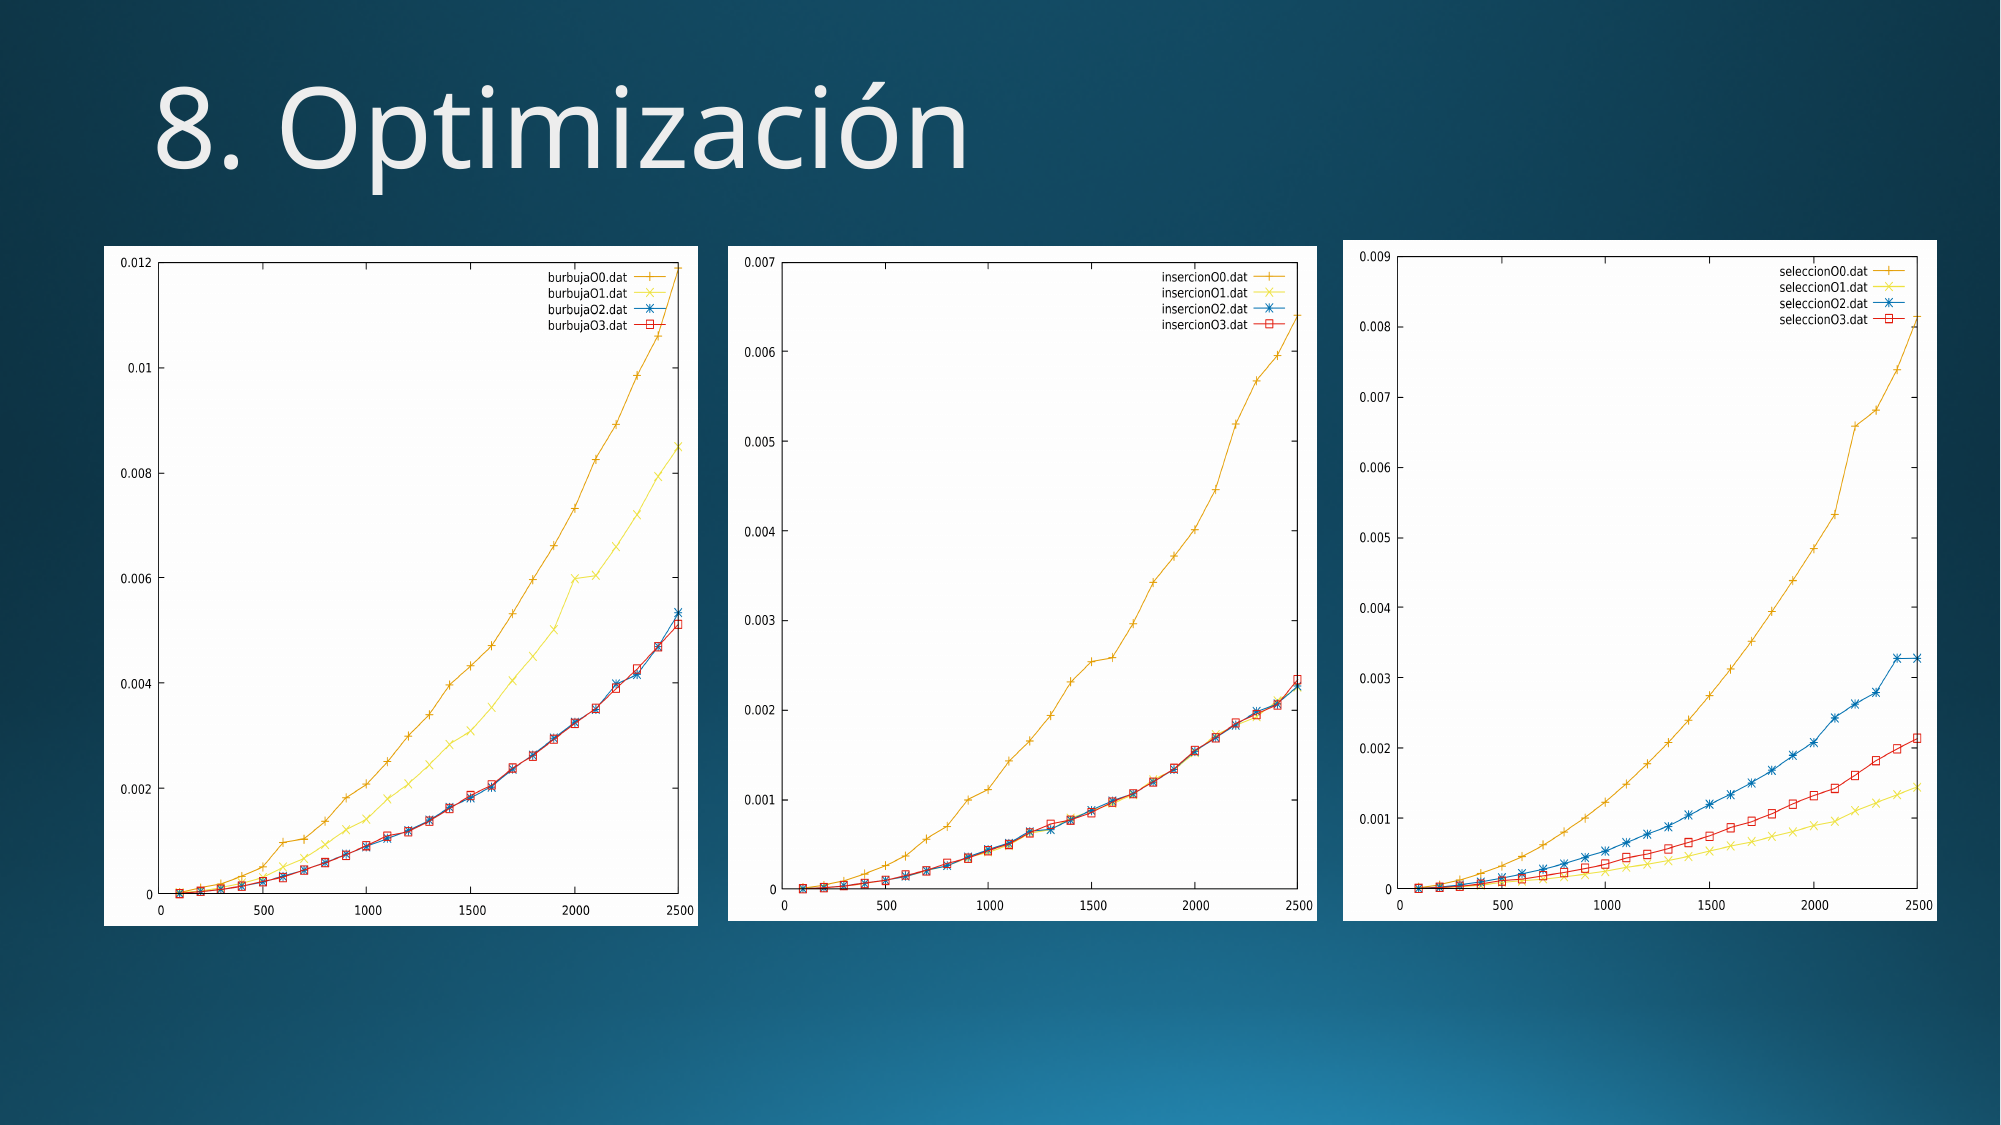

8. Optimización
| |
| --- |